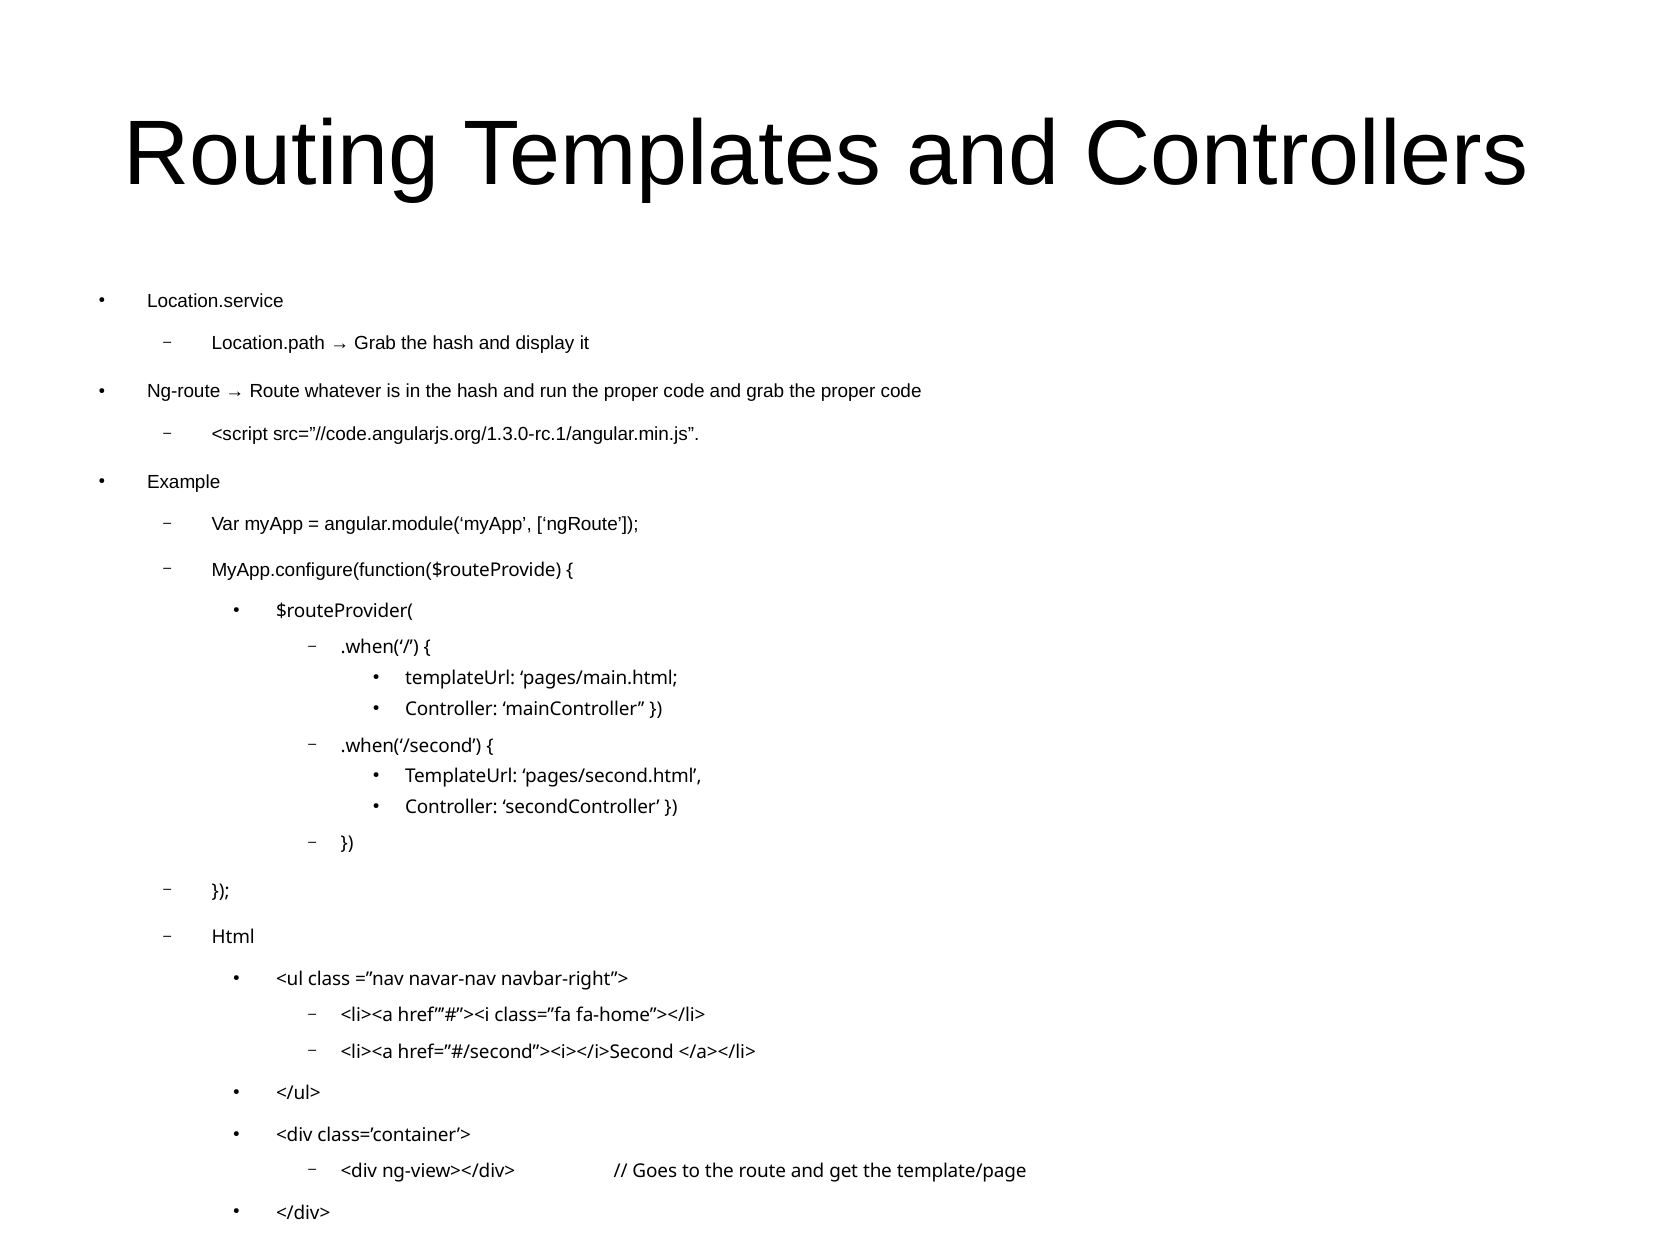

# Routing Templates and Controllers
Location.service
Location.path → Grab the hash and display it
Ng-route → Route whatever is in the hash and run the proper code and grab the proper code
<script src=”//code.angularjs.org/1.3.0-rc.1/angular.min.js”.
Example
Var myApp = angular.module(‘myApp’, [‘ngRoute’]);
MyApp.configure(function($routeProvide) {
$routeProvider(
.when(‘/’) {
templateUrl: ‘pages/main.html;
Controller: ‘mainController’’ })
.when(‘/second’) {
TemplateUrl: ‘pages/second.html’,
Controller: ‘secondController’ })
})
});
Html
<ul class =”nav navar-nav navbar-right”>
<li><a href”’#”><i class=”fa fa-home”></li>
<li><a href=”#/second”><i></i>Second </a></li>
</ul>
<div class=’container’>
<div ng-view></div>							 						// Goes to the route and get the template/page
</div>